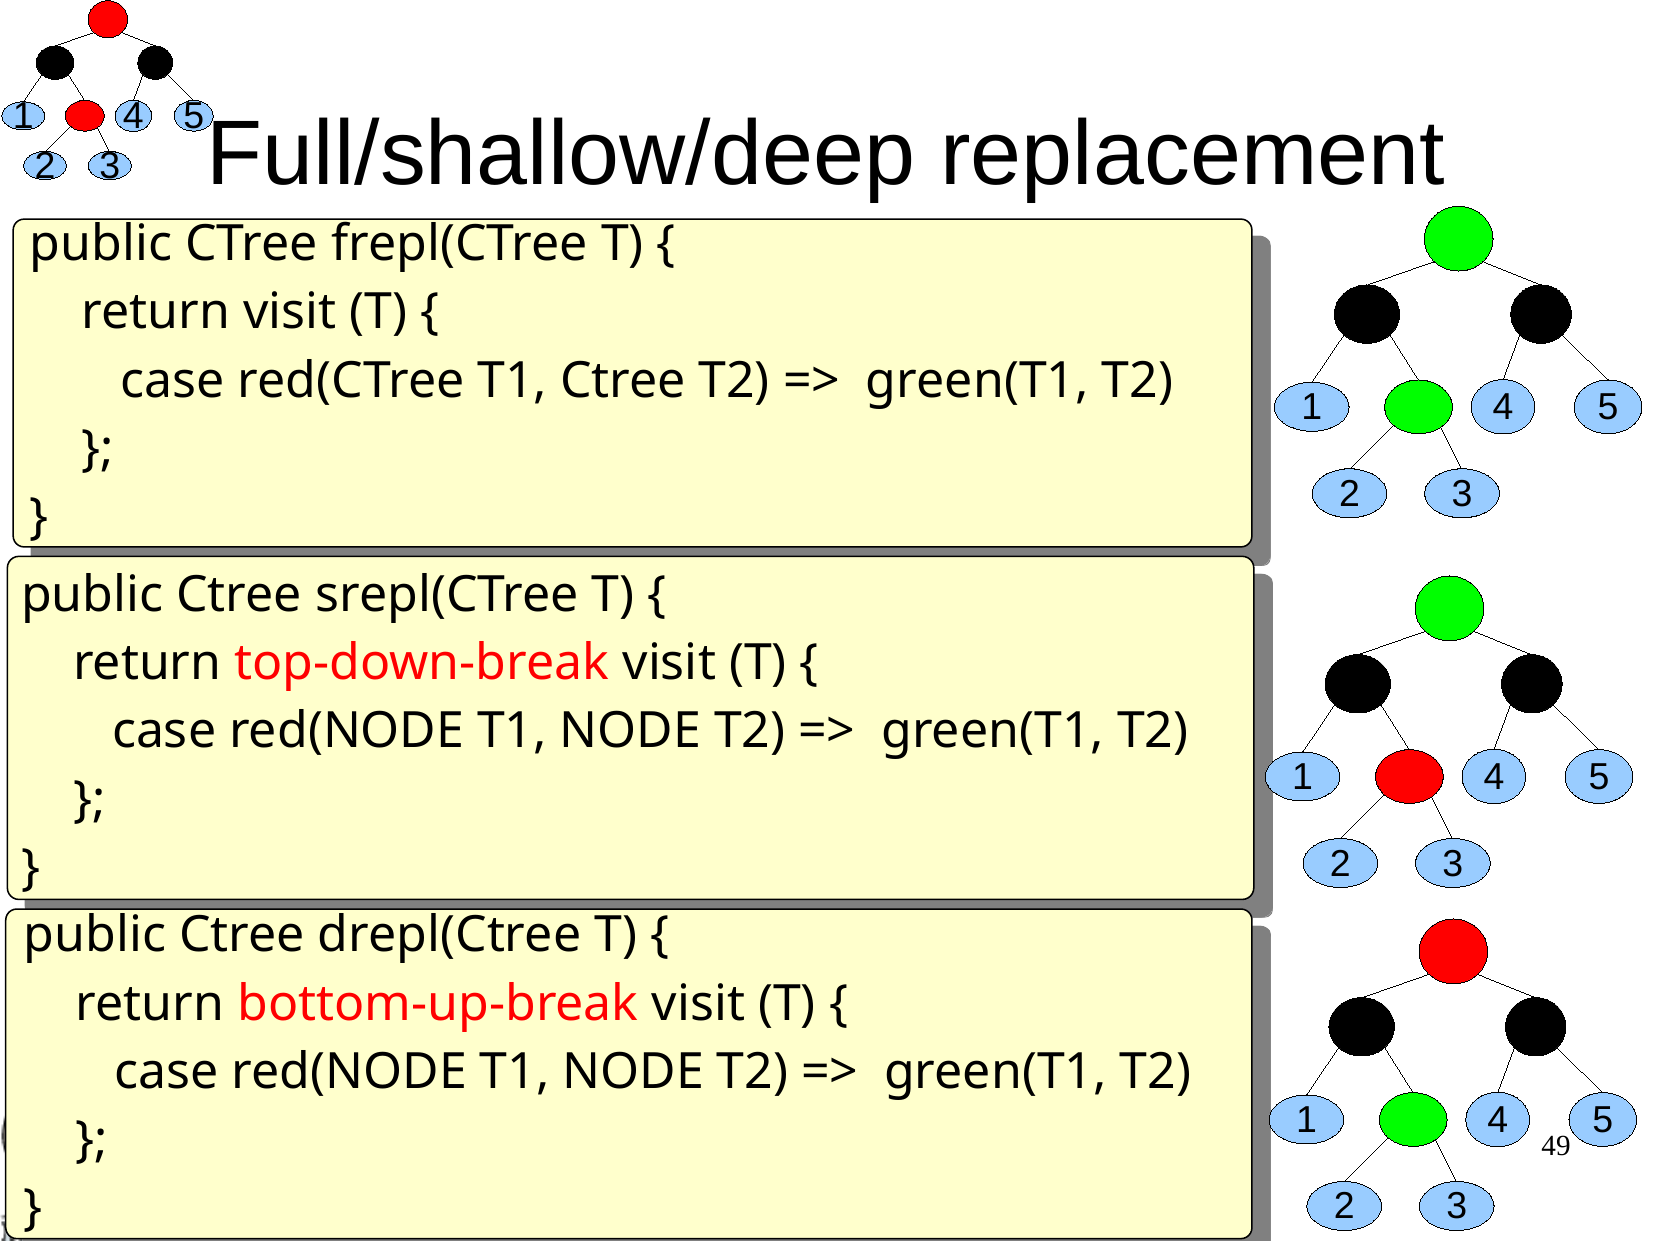

4
5
1
2
3
# Full/shallow/deep replacement
public CTree frepl(CTree T) {
 return visit (T) {
 case red(CTree T1, Ctree T2) => green(T1, T2)
 };
}
4
5
1
2
3
public Ctree srepl(CTree T) {
 return top-down-break visit (T) {
 case red(NODE T1, NODE T2) => green(T1, T2)
 };
}
4
5
1
2
3
public Ctree drepl(Ctree T) {
 return bottom-up-break visit (T) {
 case red(NODE T1, NODE T2) => green(T1, T2)
 };
}
4
5
1
2
3
49